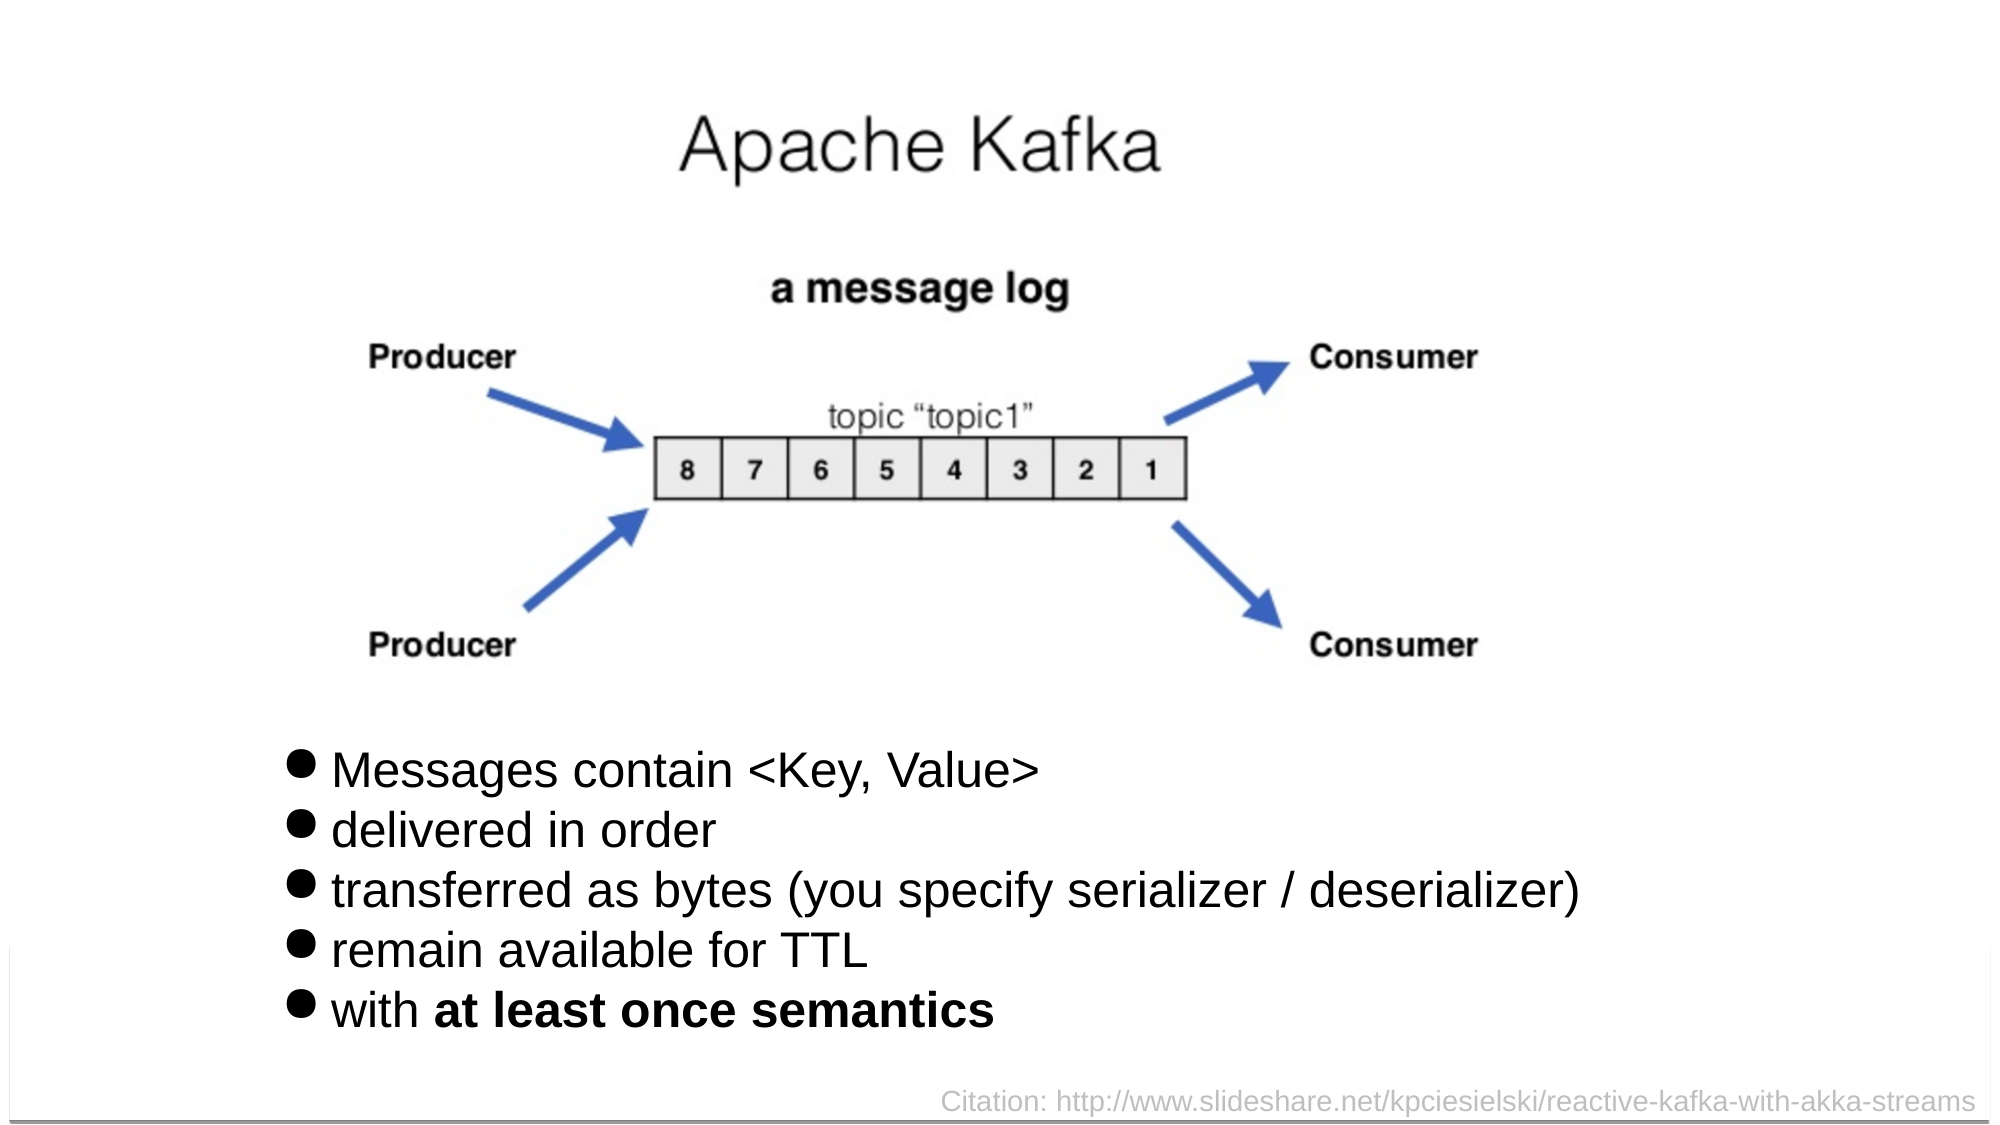

Messages contain <Key, Value>
delivered in order
transferred as bytes (you specify serializer / deserializer)
remain available for TTL
with at least once semantics
Citation: http://www.slideshare.net/kpciesielski/reactive-kafka-with-akka-streams